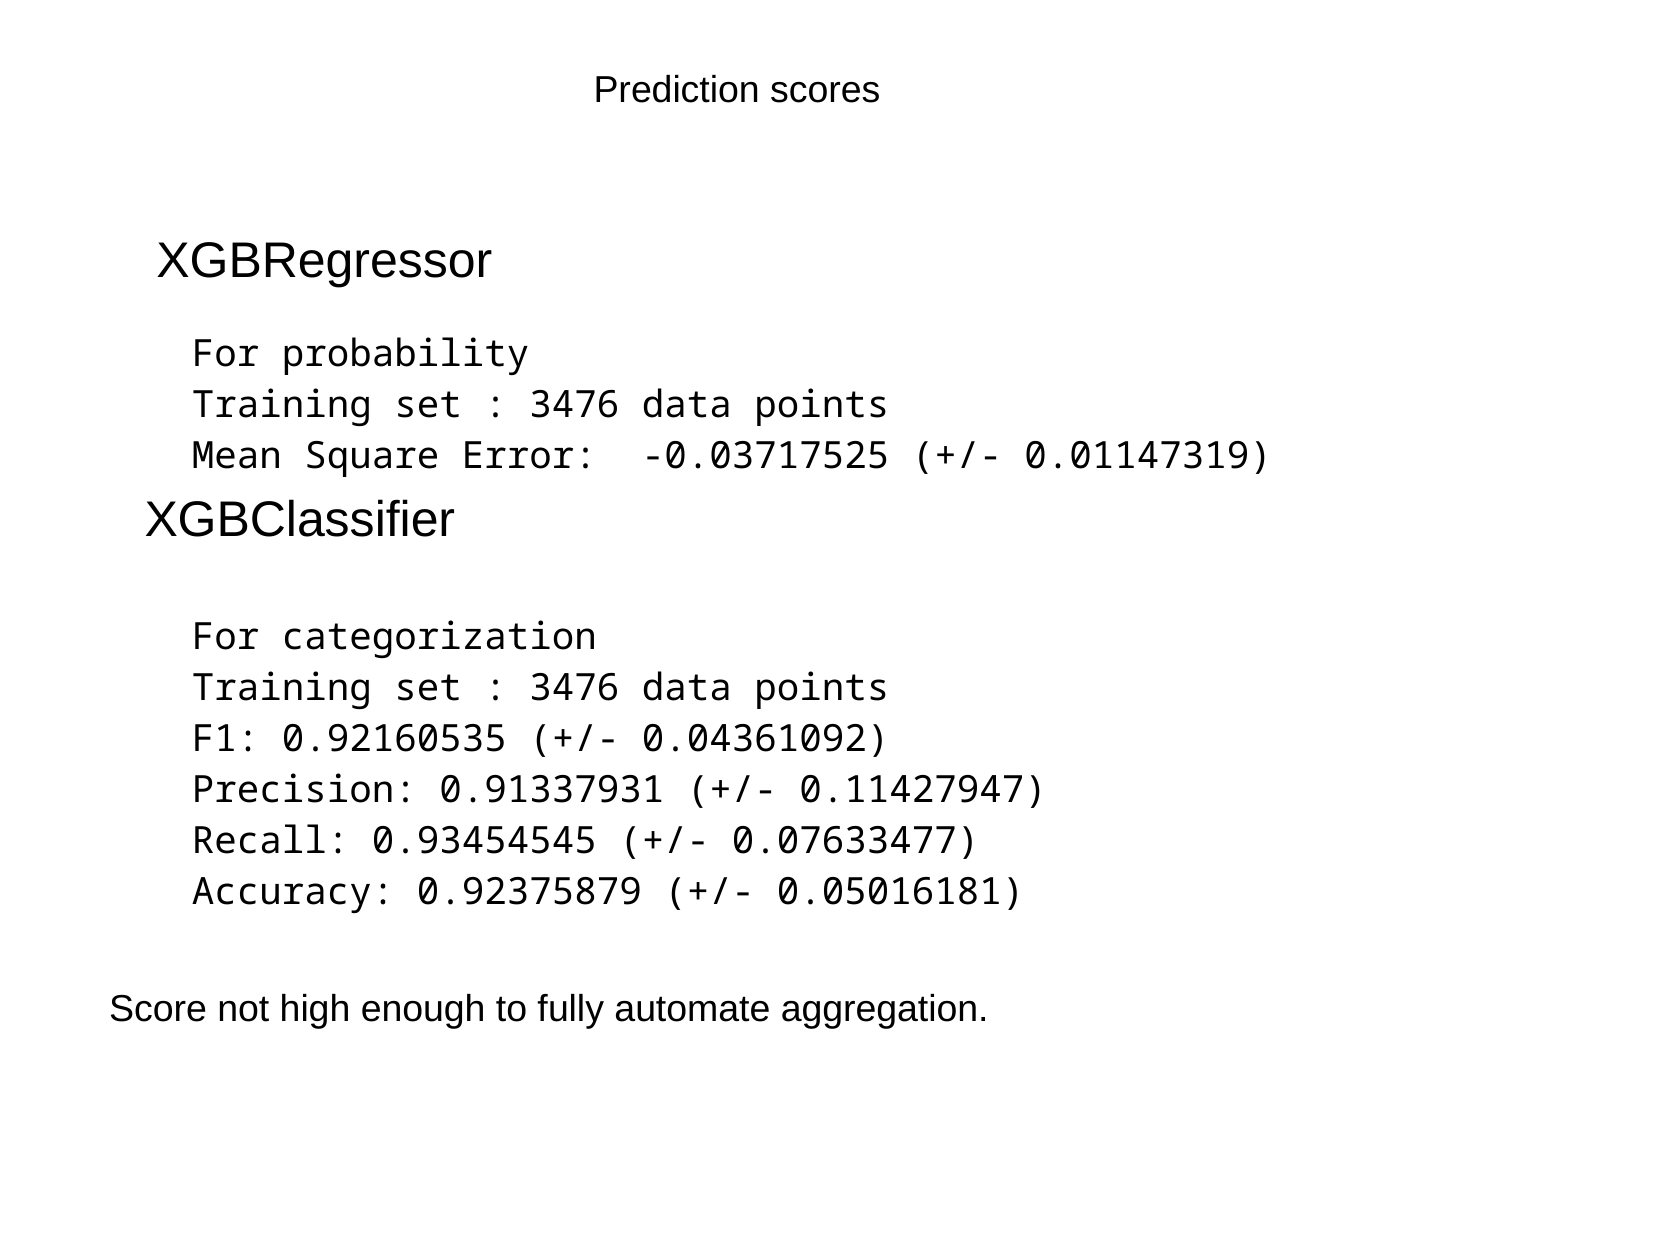

Prediction scores
XGBRegressor
For probability
Training set : 3476 data points
Mean Square Error: -0.03717525 (+/- 0.01147319)
XGBClassifier
For categorization
Training set : 3476 data points
F1: 0.92160535 (+/- 0.04361092)
Precision: 0.91337931 (+/- 0.11427947)
Recall: 0.93454545 (+/- 0.07633477)
Accuracy: 0.92375879 (+/- 0.05016181)
Score not high enough to fully automate aggregation.